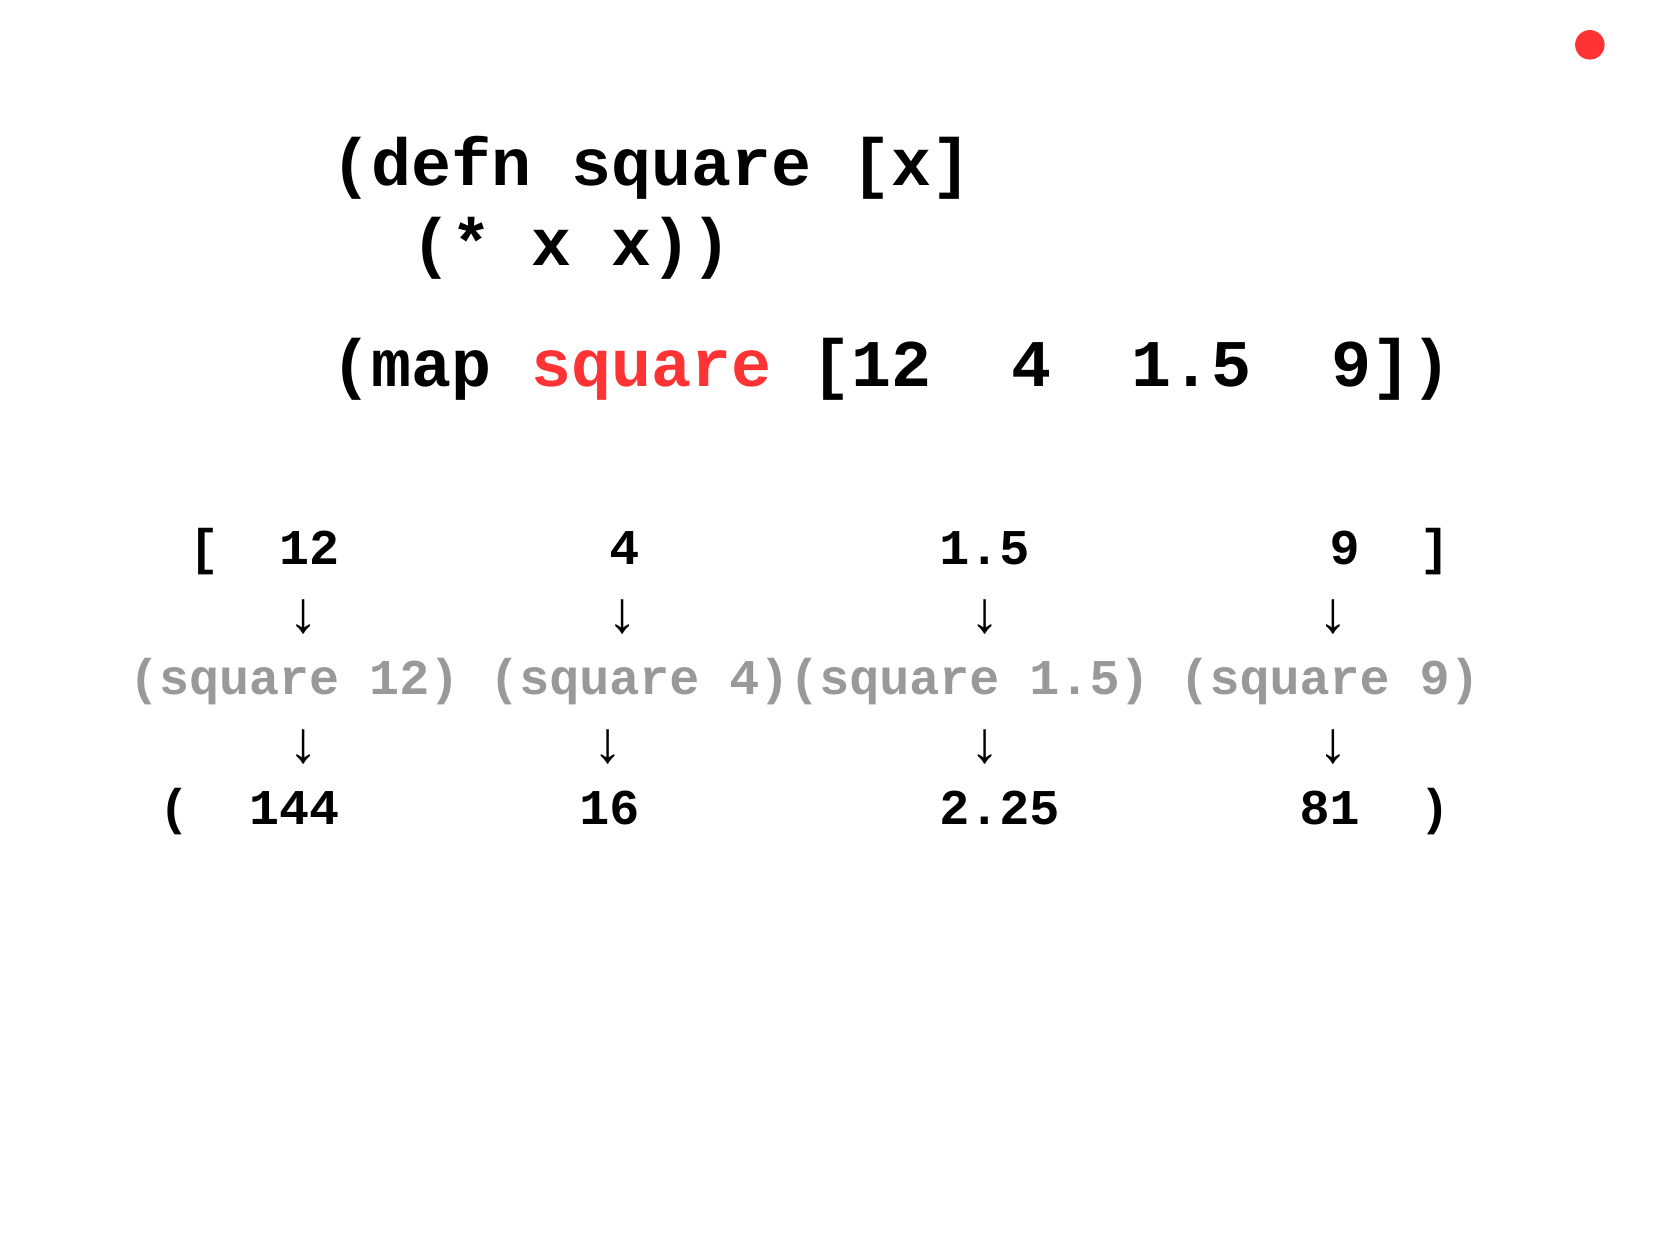

(defn square [x]
 (* x x))
(map square [12 4 1.5 9])
 [ 12 4 1.5 9 ]
 ↓ ↓ ↓ ↓
(square 12) (square 4)(square 1.5) (square 9)
 ↓ ↓ ↓ ↓
 ( 144 16 2.25 81 )